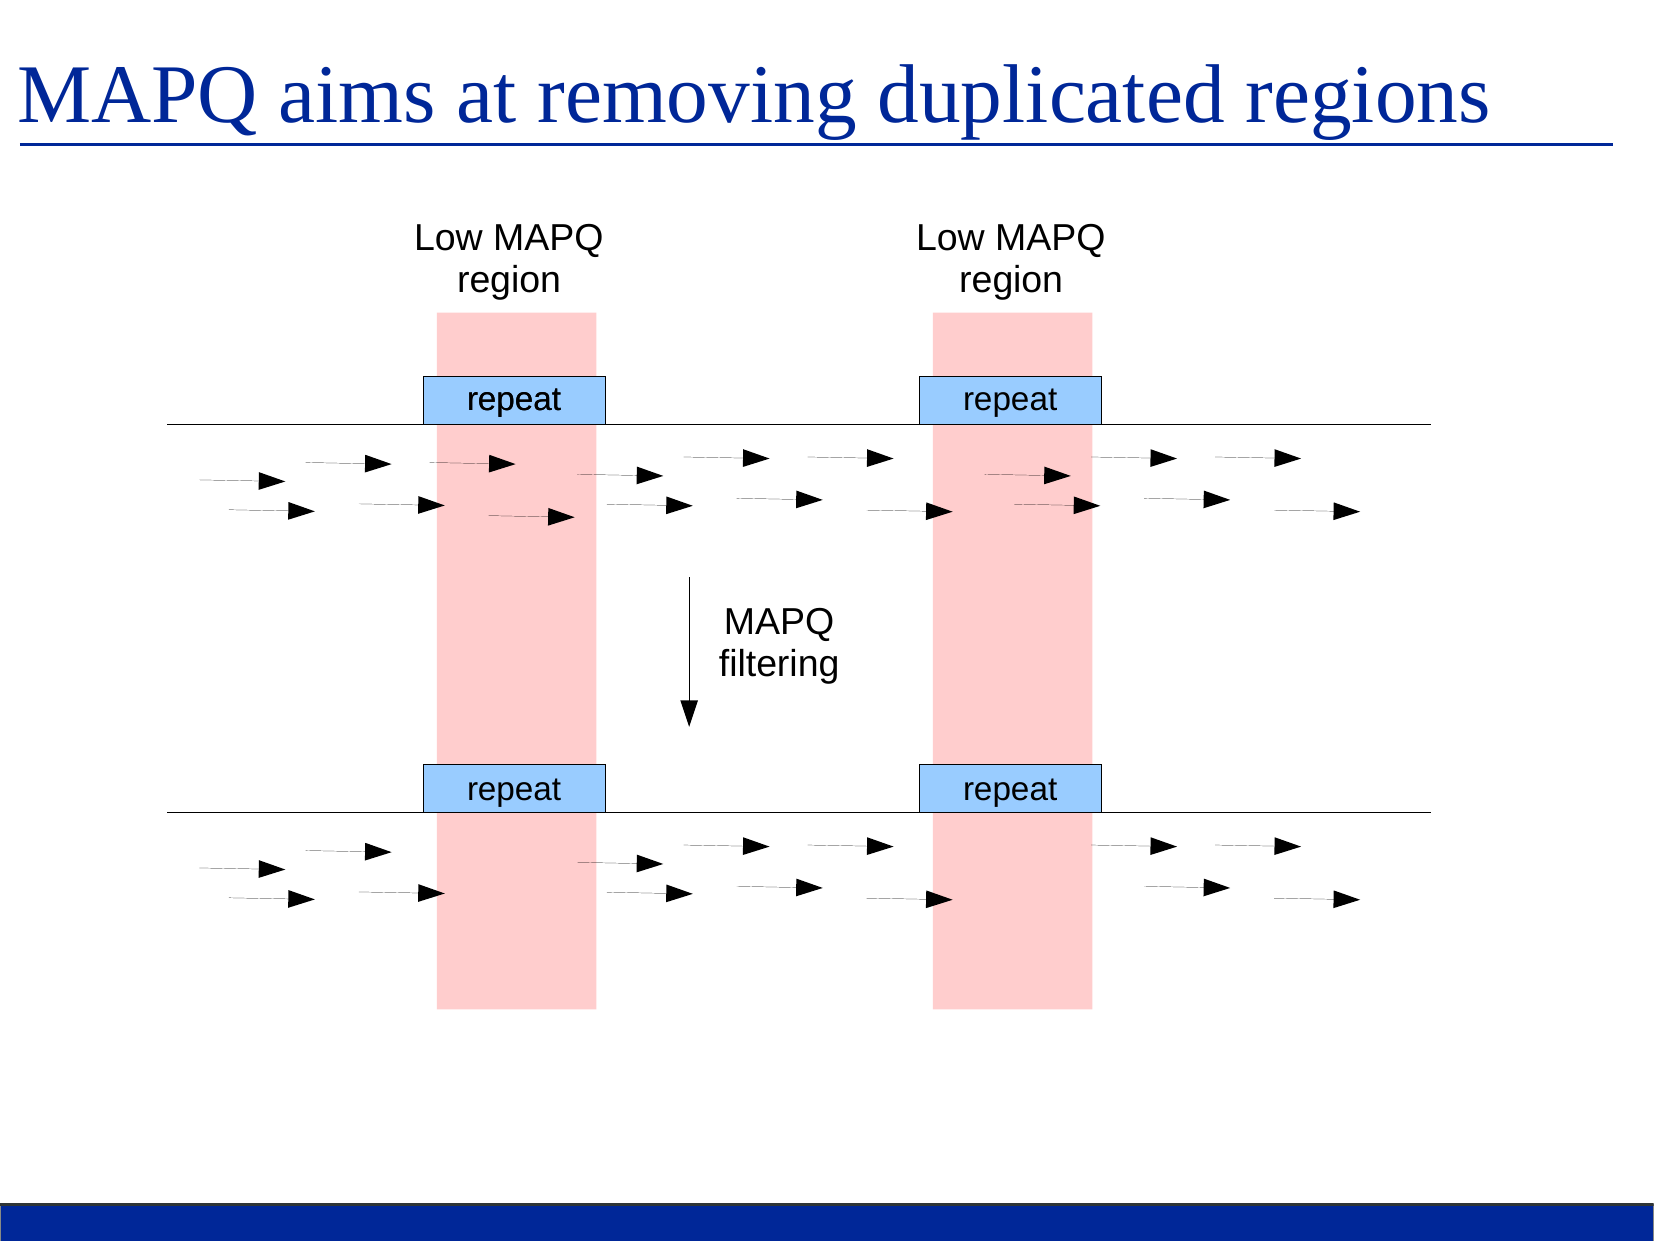

# MAPQ aims at removing duplicated regions
Low MAPQ
region
Low MAPQ
region
repeat
repeat
repeat
MAPQ
filtering
repeat
repeat